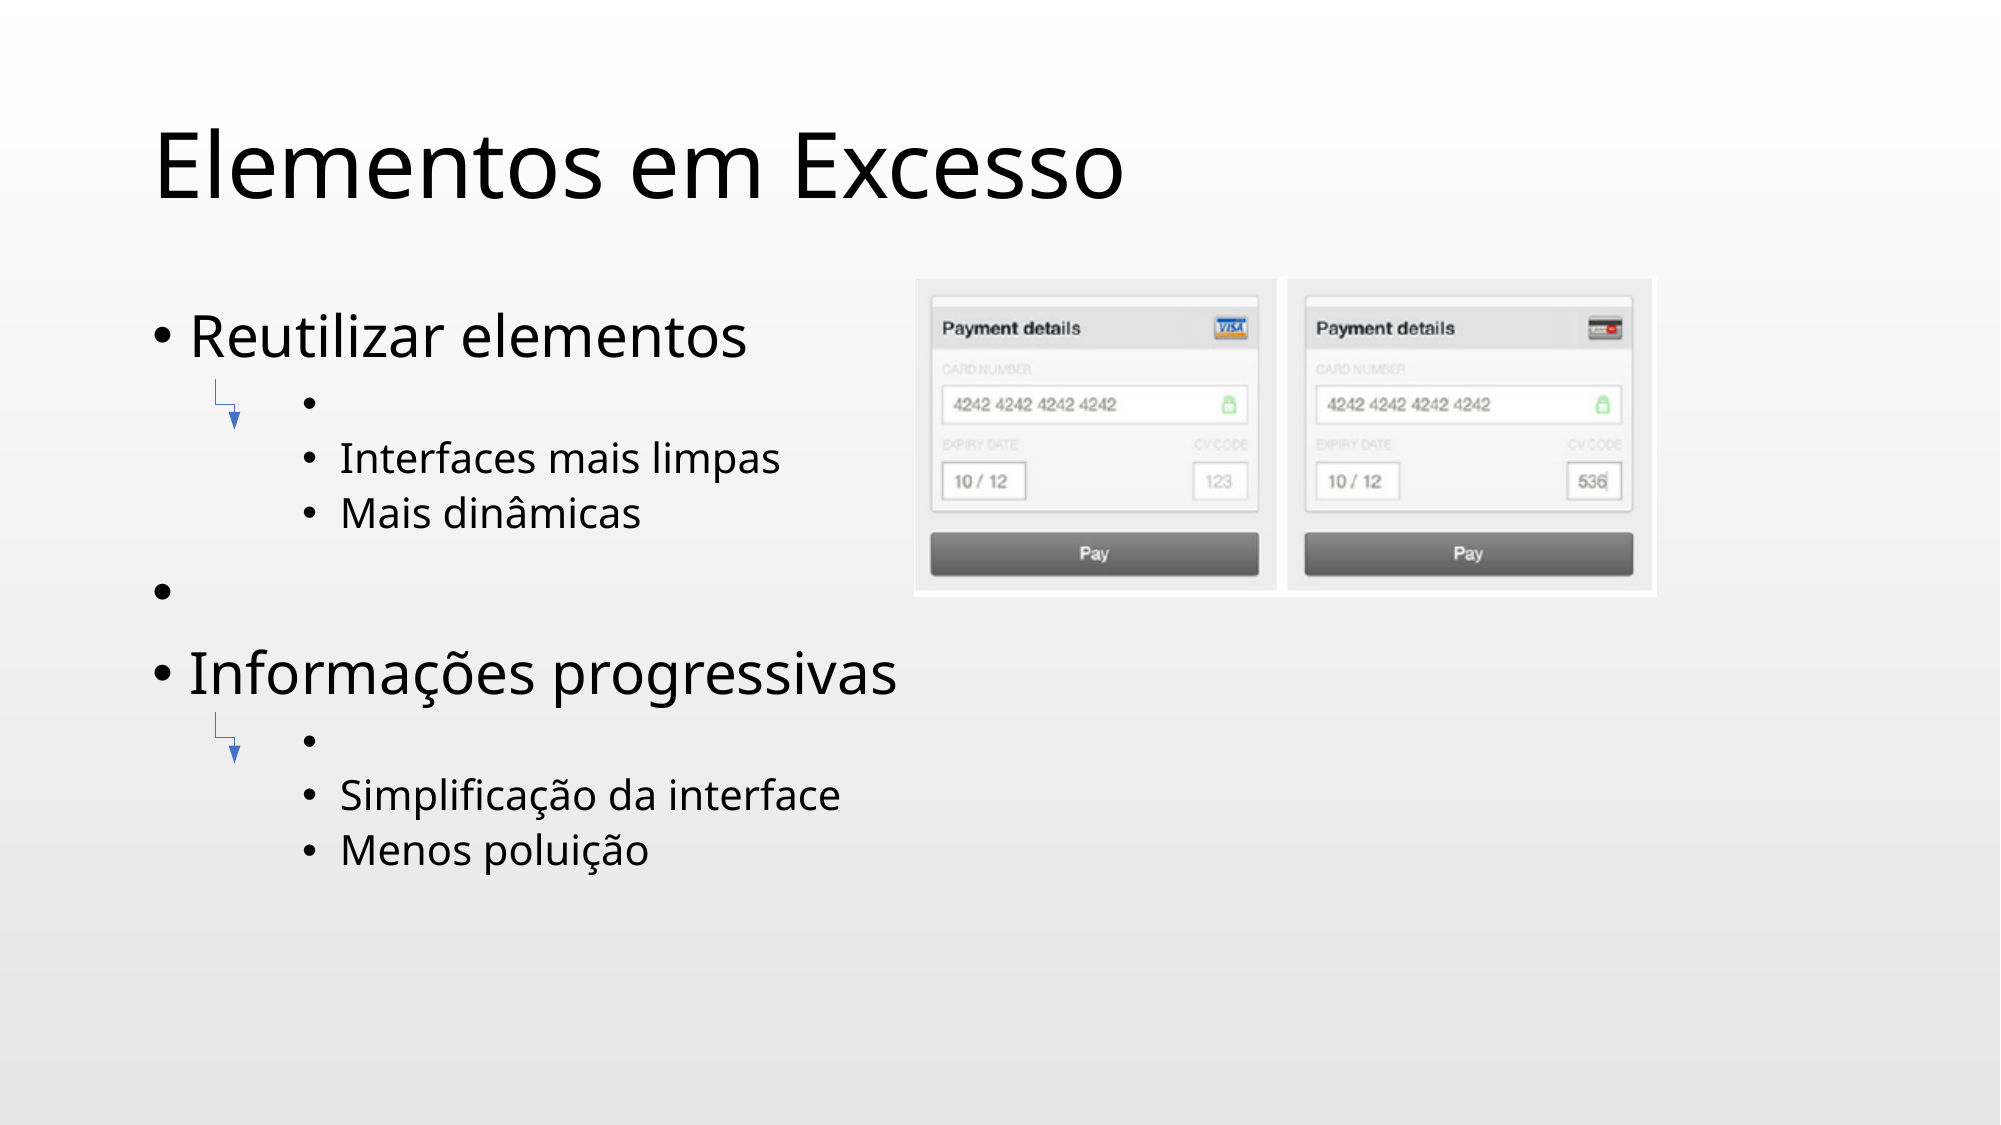

# Elementos em Excesso
Reutilizar elementos
Interfaces mais limpas
Mais dinâmicas
Informações progressivas
Simplificação da interface
Menos poluição